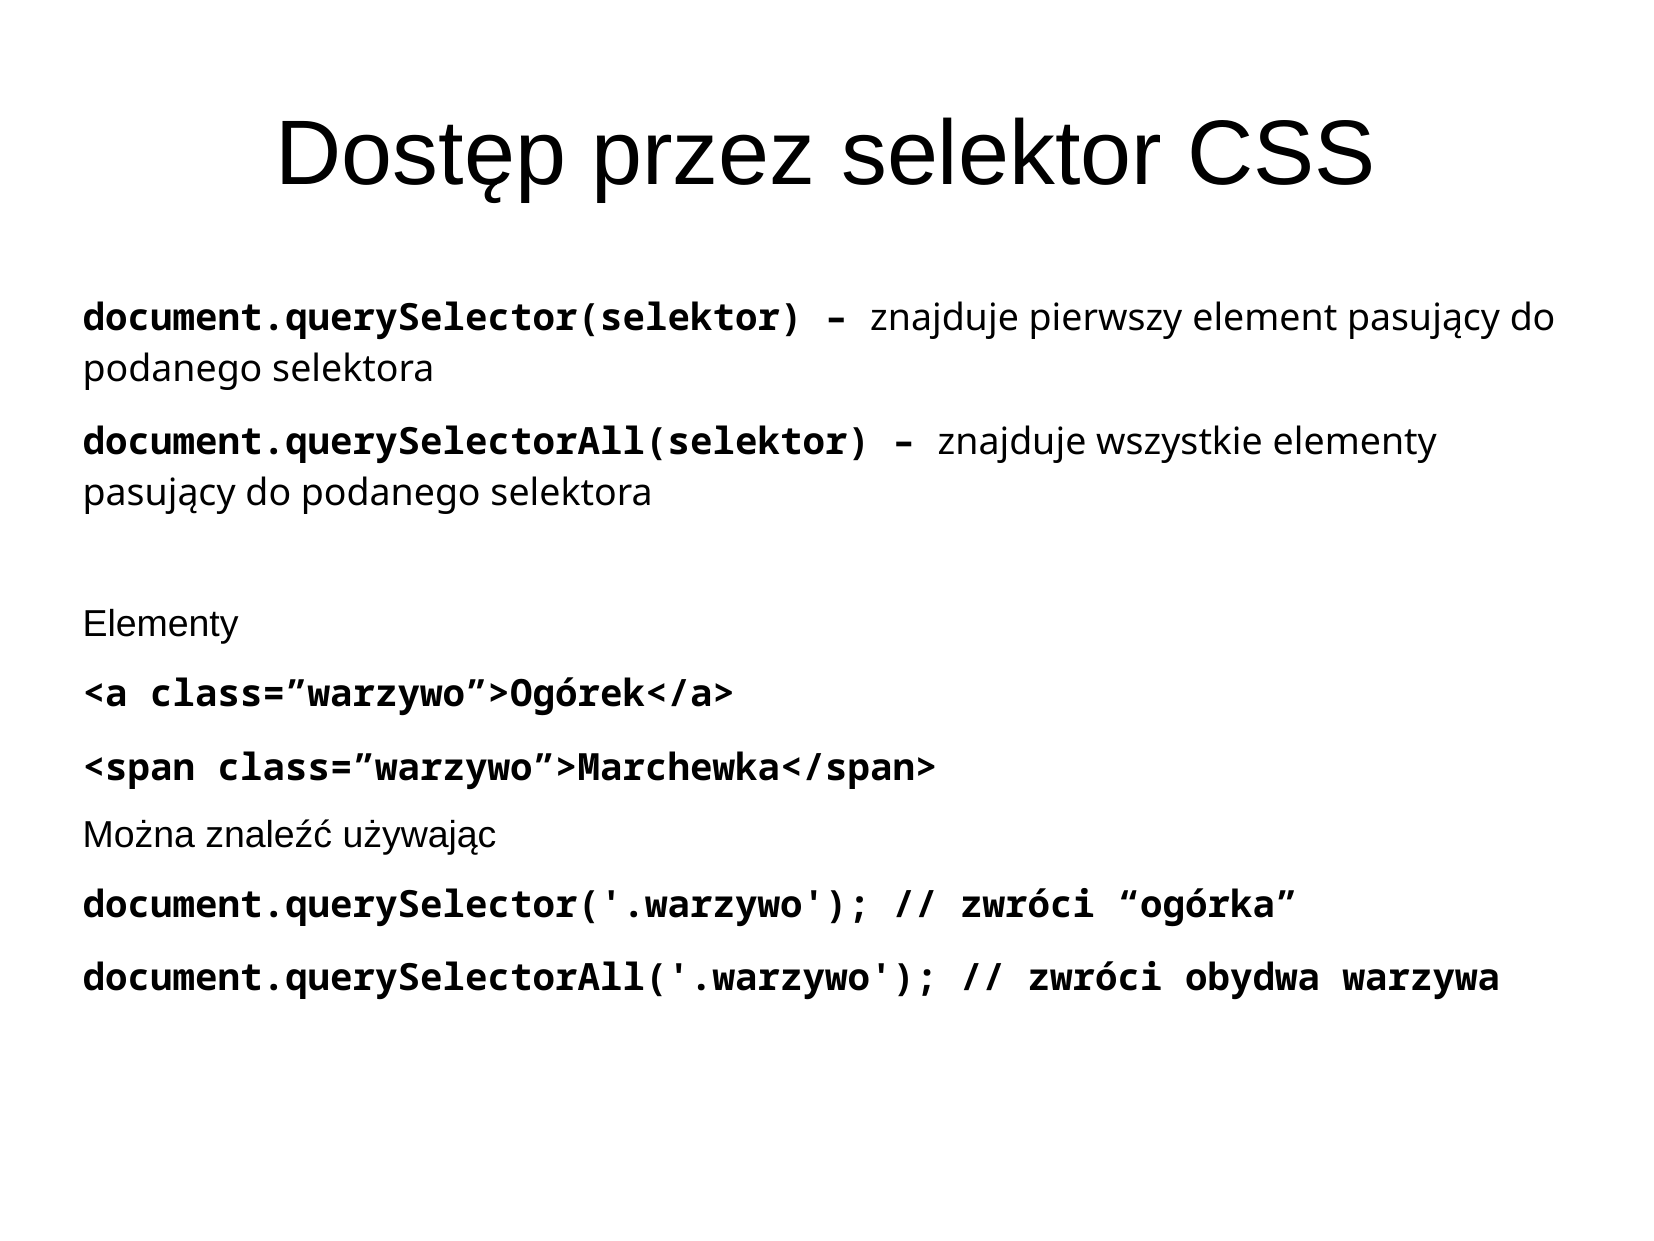

# Dostęp przez selektor CSS
document.querySelector(selektor) – znajduje pierwszy element pasujący do podanego selektora
document.querySelectorAll(selektor) – znajduje wszystkie elementy pasujący do podanego selektora
Elementy
<a class=”warzywo”>Ogórek</a>
<span class=”warzywo”>Marchewka</span>
Można znaleźć używając
document.querySelector('.warzywo'); // zwróci “ogórka”
document.querySelectorAll('.warzywo'); // zwróci obydwa warzywa